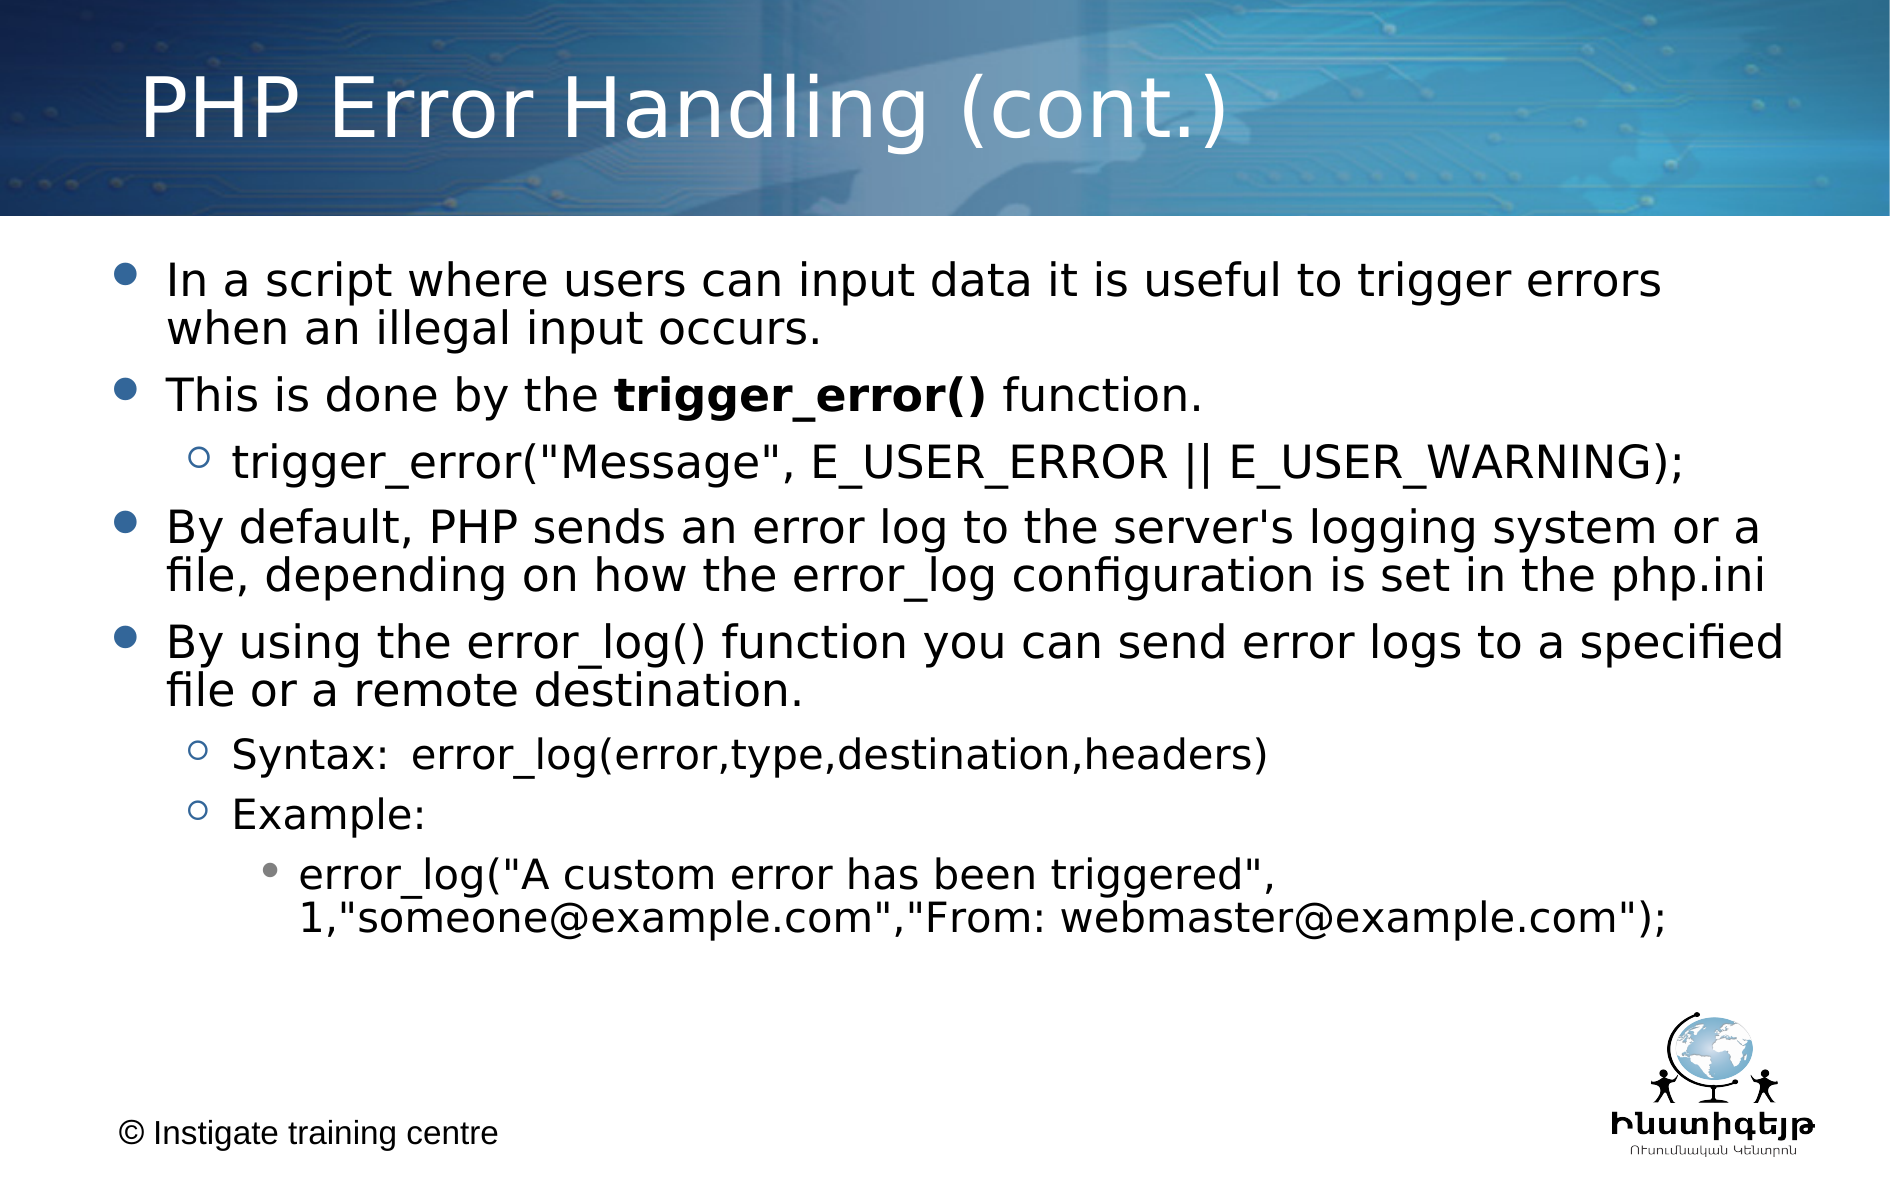

PHP Error Handling (cont.)
# In a script where users can input data it is useful to trigger errors when an illegal input occurs.
This is done by the trigger_error() function.
trigger_error("Message", E_USER_ERROR || E_USER_WARNING);
By default, PHP sends an error log to the server's logging system or a file, depending on how the error_log configuration is set in the php.ini
By using the error_log() function you can send error logs to a specified file or a remote destination.
Syntax:	error_log(error,type,destination,headers)
Example:
error_log("A custom error has been triggered", 1,"someone@example.com","From: webmaster@example.com");